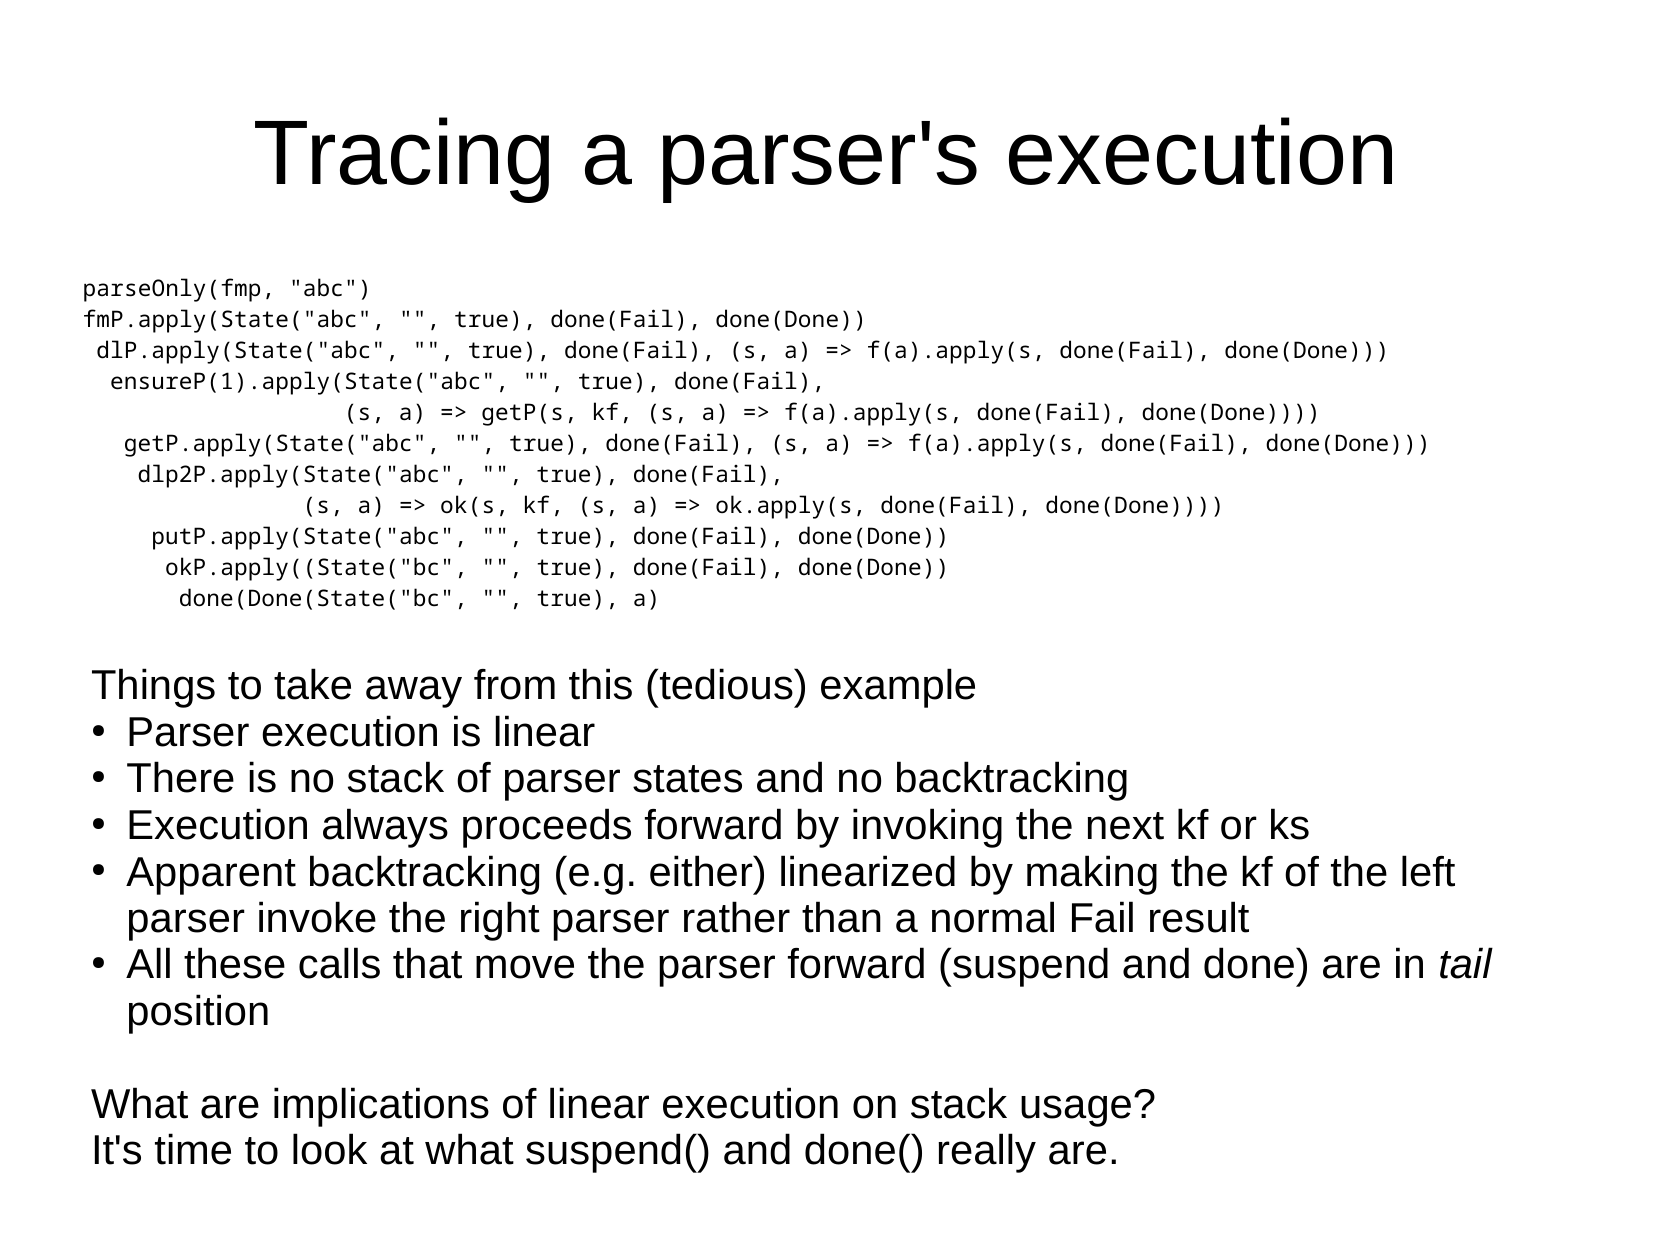

# Tracing a parser's execution
parseOnly(fmp, "abc")
fmP.apply(State("abc", "", true), done(Fail), done(Done))
 dlP.apply(State("abc", "", true), done(Fail), (s, a) => f(a).apply(s, done(Fail), done(Done)))
 ensureP(1).apply(State("abc", "", true), done(Fail),
 (s, a) => getP(s, kf, (s, a) => f(a).apply(s, done(Fail), done(Done))))
 getP.apply(State("abc", "", true), done(Fail), (s, a) => f(a).apply(s, done(Fail), done(Done)))
 dlp2P.apply(State("abc", "", true), done(Fail),
 (s, a) => ok(s, kf, (s, a) => ok.apply(s, done(Fail), done(Done))))
 putP.apply(State("abc", "", true), done(Fail), done(Done))
 okP.apply((State("bc", "", true), done(Fail), done(Done))
 done(Done(State("bc", "", true), a)
Things to take away from this (tedious) example
Parser execution is linear
There is no stack of parser states and no backtracking
Execution always proceeds forward by invoking the next kf or ks
Apparent backtracking (e.g. either) linearized by making the kf of the left parser invoke the right parser rather than a normal Fail result
All these calls that move the parser forward (suspend and done) are in tail position
What are implications of linear execution on stack usage?
It's time to look at what suspend() and done() really are.